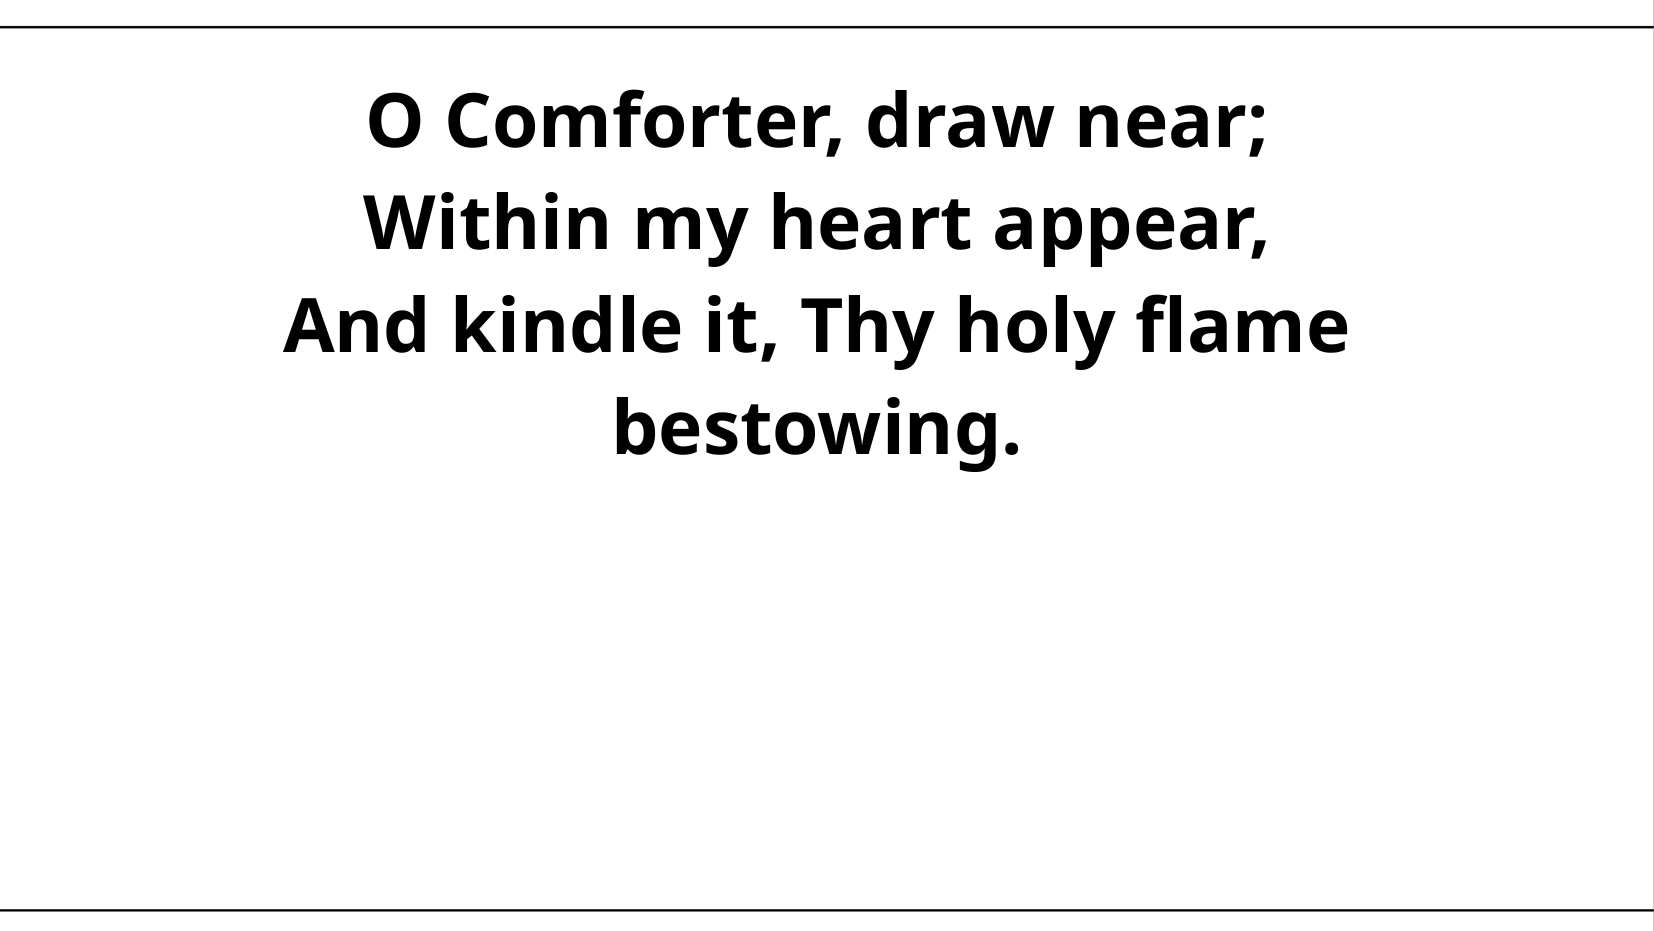

O Comforter, draw near;
Within my heart appear,
And kindle it, Thy holy flame bestowing.